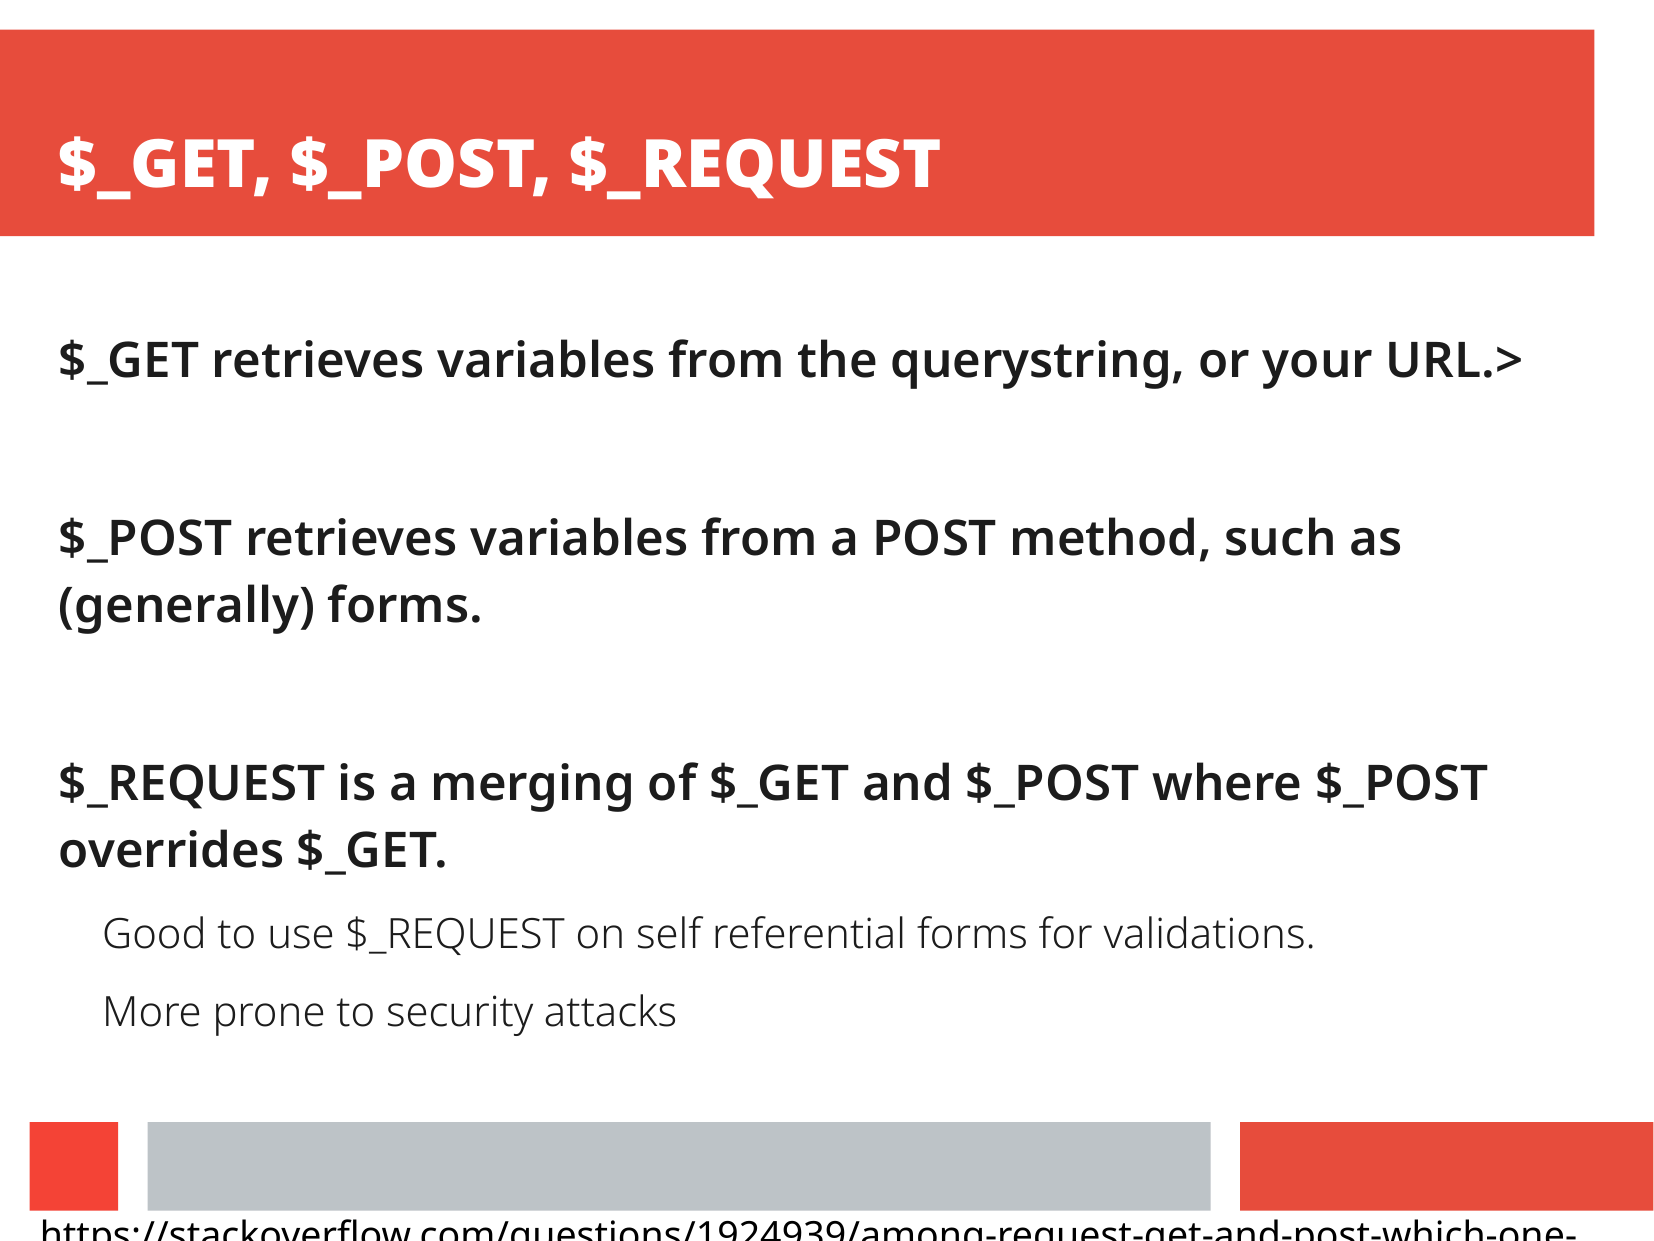

# $_GET, $_POST, $_REQUEST
$_GET retrieves variables from the querystring, or your URL.>
$_POST retrieves variables from a POST method, such as (generally) forms.
$_REQUEST is a merging of $_GET and $_POST where $_POST overrides $_GET.
Good to use $_REQUEST on self referential forms for validations.
More prone to security attacks
https://stackoverflow.com/questions/1924939/among-request-get-and-post-which-one-is-the-fastest